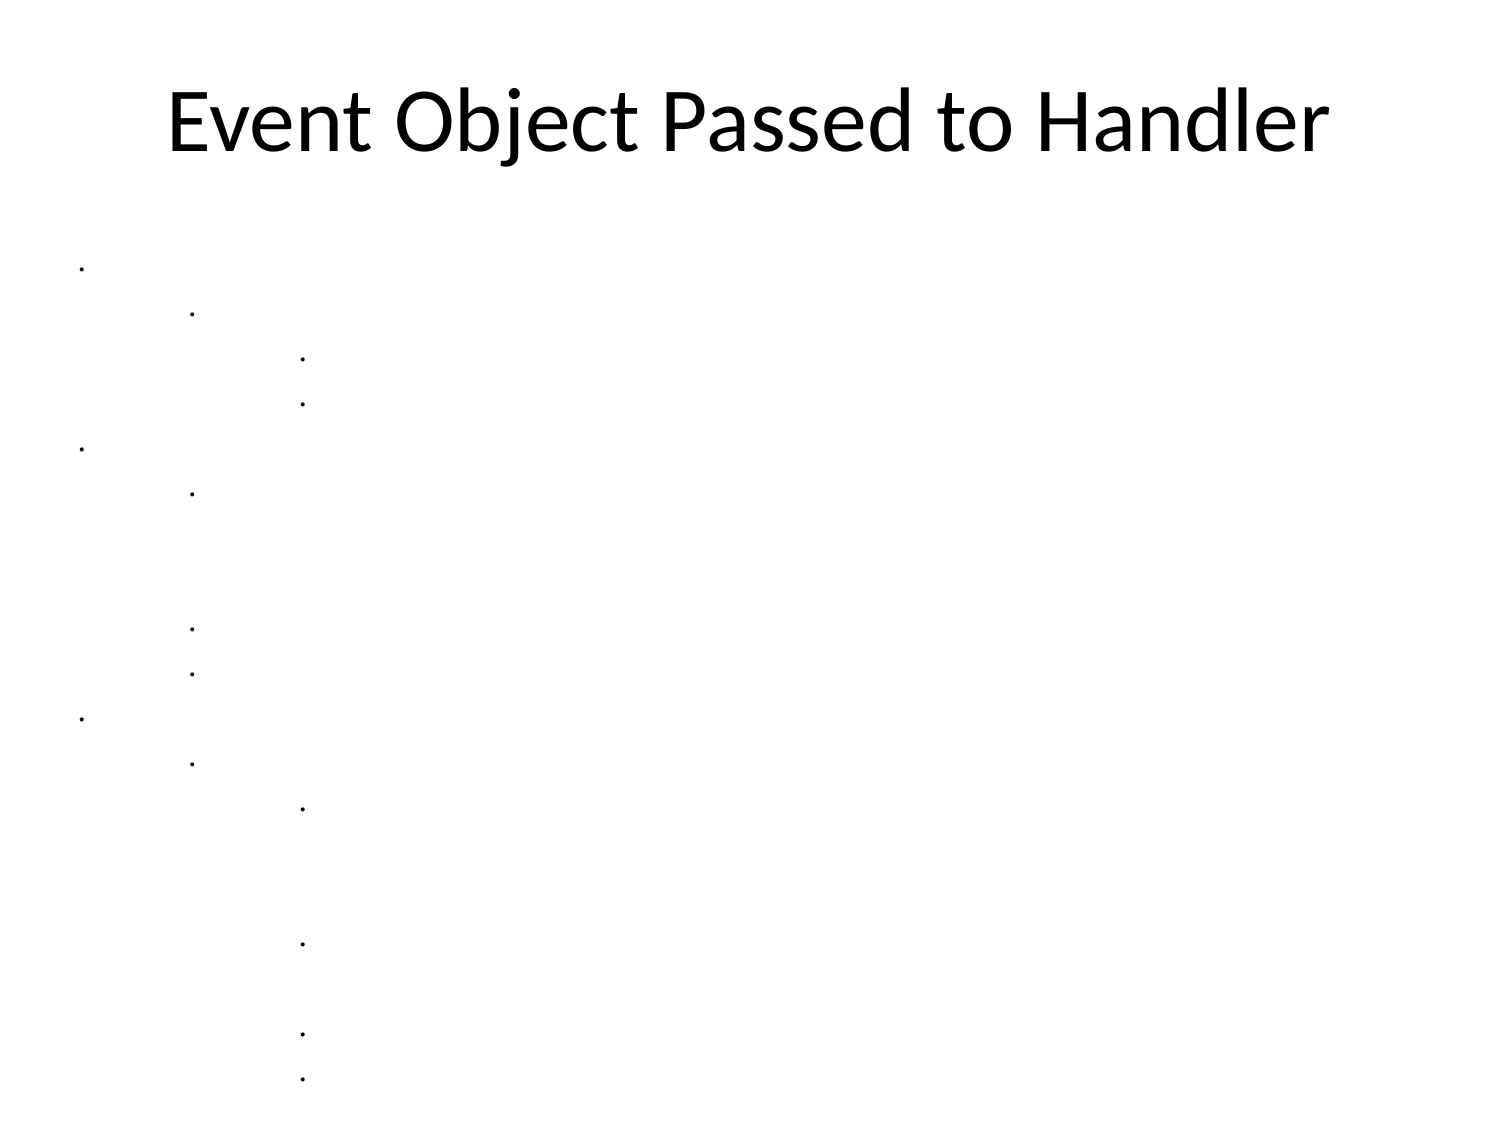

# Event Object Passed to Handler
 onBulletHit
 BulletHitEvent e
 e.getEnergy() - how much energy the hit robot has left
 e.getName() - who did we hit?
 onHitByBullet, onHitRobot, onHitWall
 e.getBearing() - where did the bullet come from?
 turnRight(e.getBearing()) faces the robot you hit, if the attacker
 doesn’t move.
 e.getName() - who shot me? (not available for HitWallEvent)
 e.isMyFault() - did I move into the other robot? (only HitRobotEvent)
 onScannedRobot
 ScannedRobotEvent e
 e.getBearing() - -180 degrees up to 180 degrees indicating direction
 scanned opponent was seen relative to direction you are facing:
 0 in front, 180 in back, 90 to right, -90 to left
 e.getHeading() - where is opponent facing:
 0 is north, 90 is east, 180 is south, 270 is west
 e.getDistance() - how far is opponent
 e.getEnergy() and e.getVelocity() - opponent robot’s information